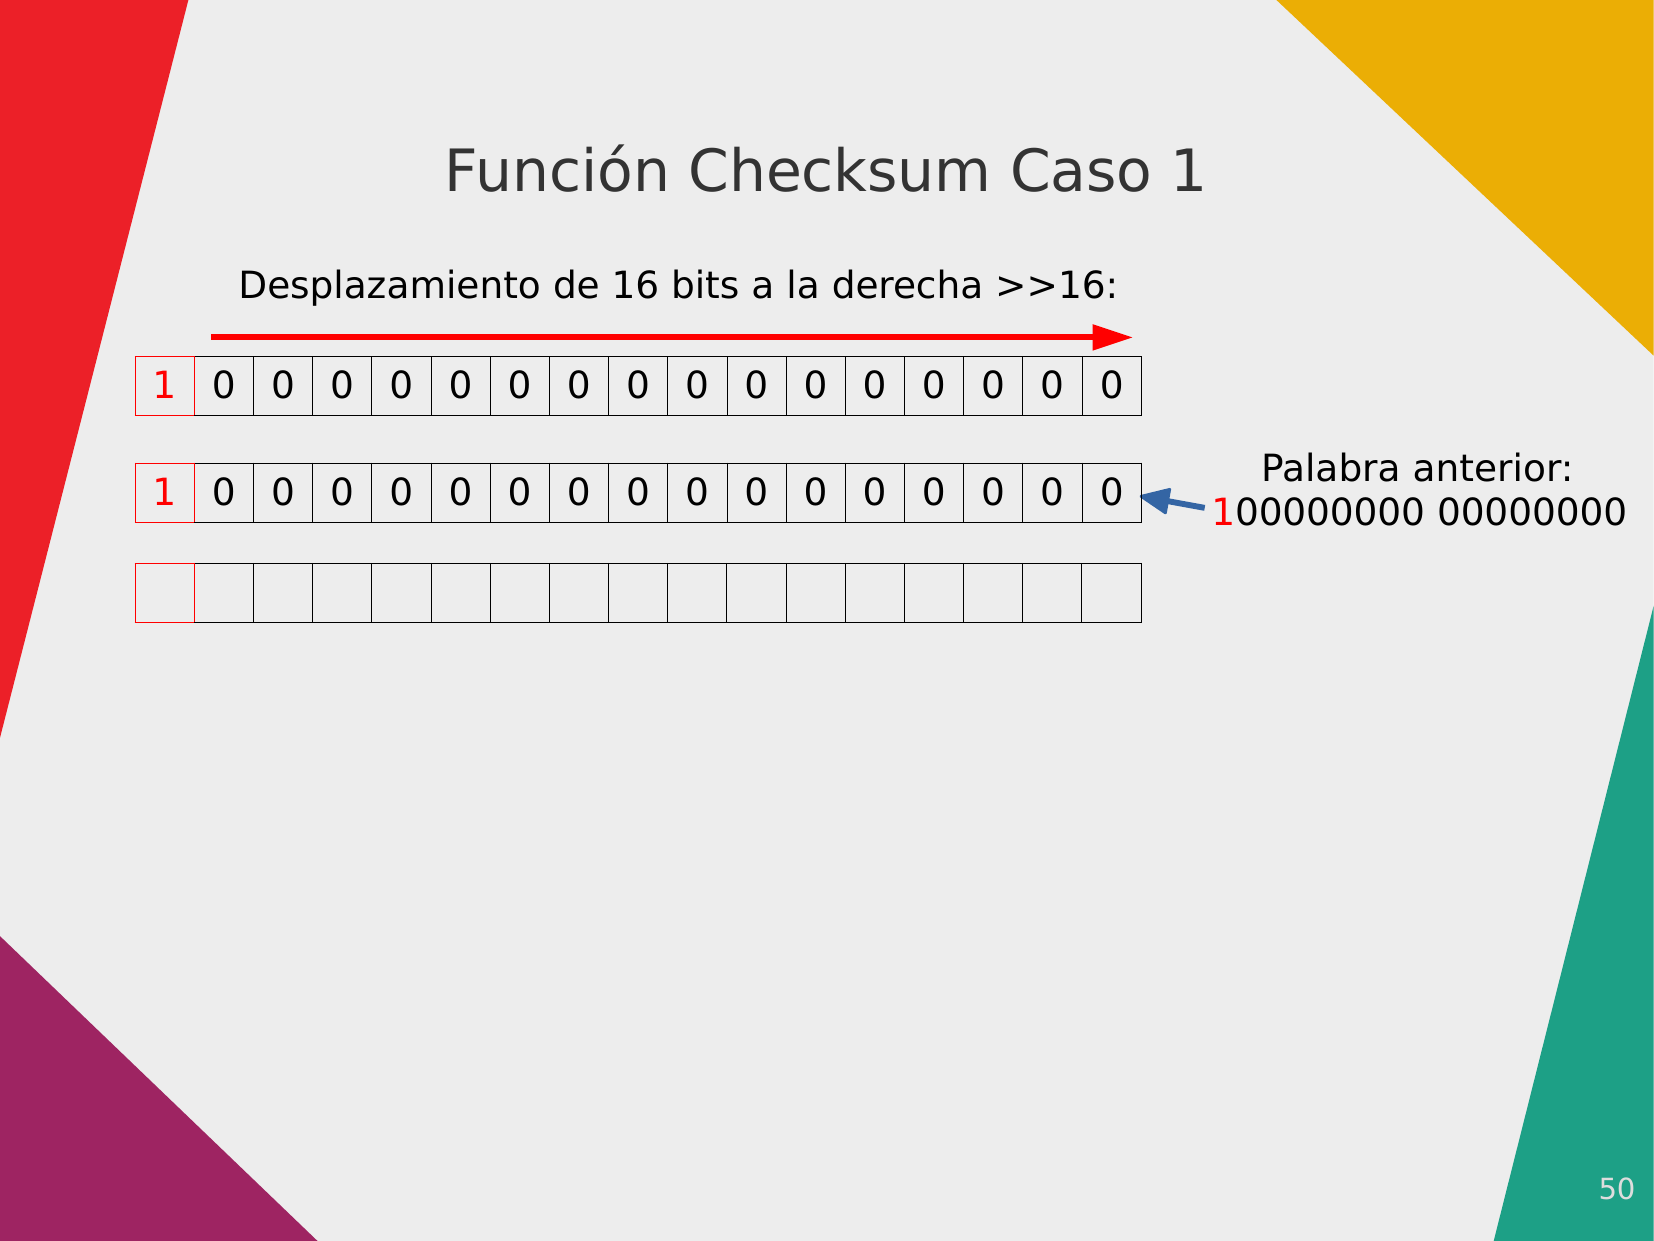

# Función Checksum Caso 1
Desplazamiento de 16 bits a la derecha >>16:
Palabra anterior:
100000000 00000000
| 1 | 0 | 0 | 0 | 0 | 0 | 0 | 0 | 0 | 0 | 0 | 0 | 0 | 0 | 0 | 0 | 0 |
| --- | --- | --- | --- | --- | --- | --- | --- | --- | --- | --- | --- | --- | --- | --- | --- | --- |
| 1 | 0 | 0 | 0 | 0 | 0 | 0 | 0 | 0 | 0 | 0 | 0 | 0 | 0 | 0 | 0 | 0 |
| --- | --- | --- | --- | --- | --- | --- | --- | --- | --- | --- | --- | --- | --- | --- | --- | --- |
| | | | | | | | | | | | | | | | | |
| --- | --- | --- | --- | --- | --- | --- | --- | --- | --- | --- | --- | --- | --- | --- | --- | --- |
50